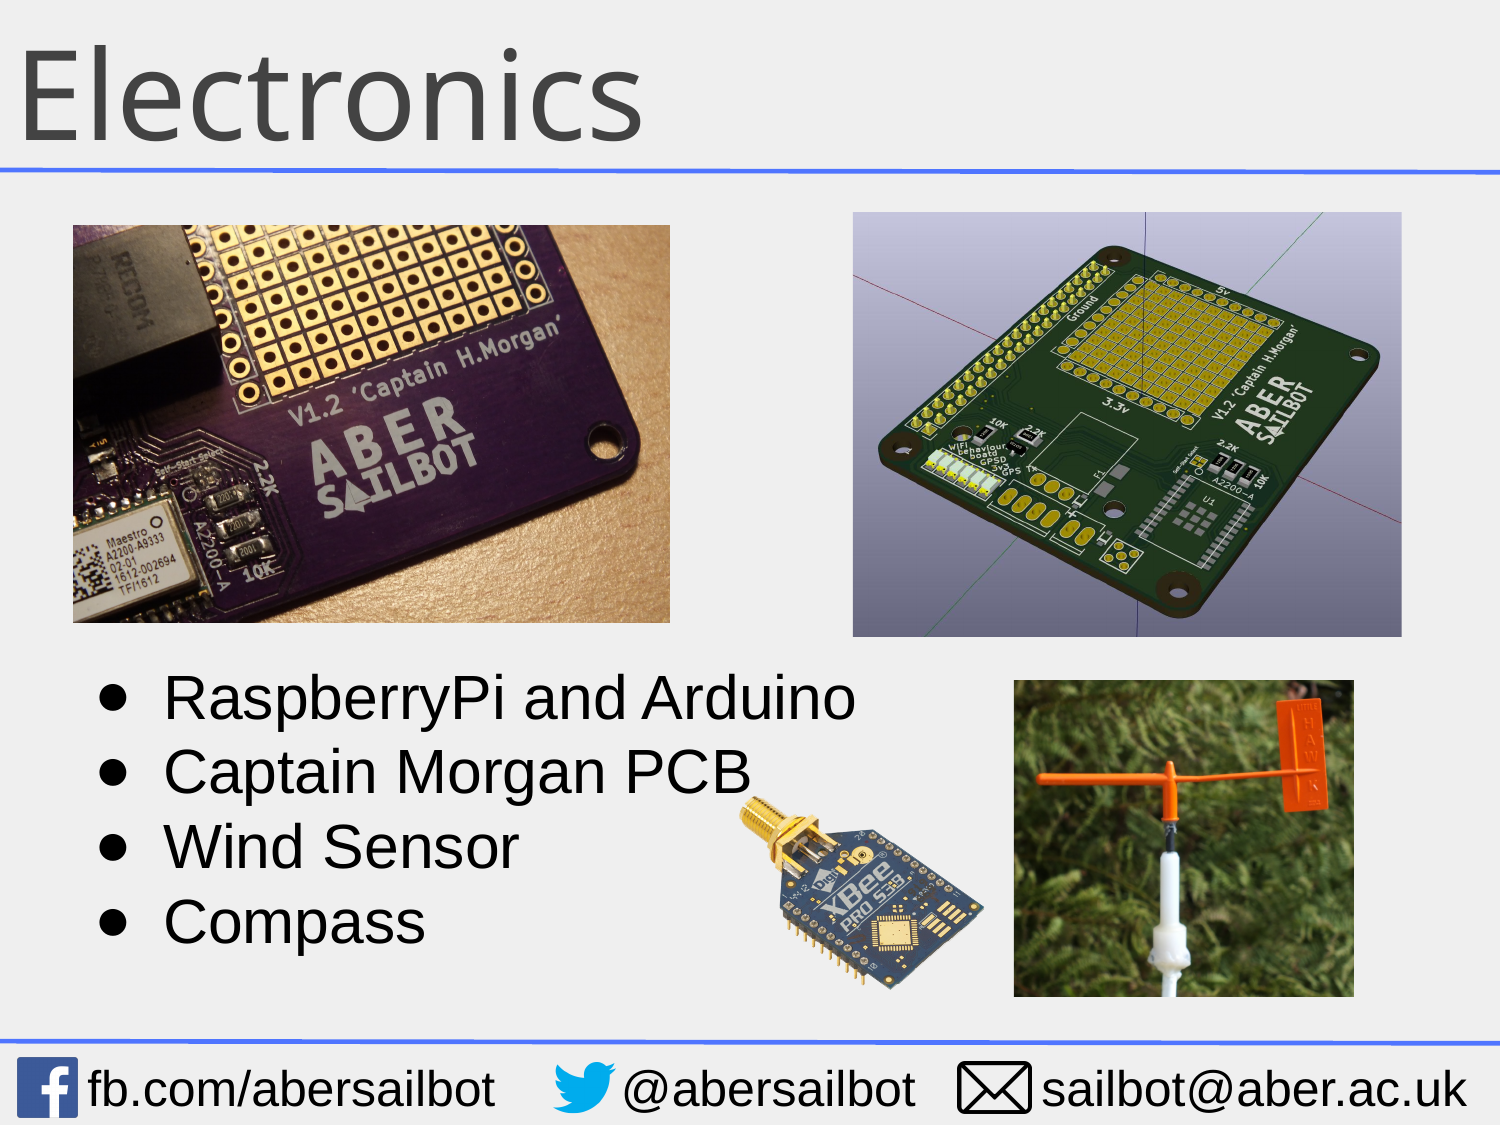

Electronics
RaspberryPi and Arduino
Captain Morgan PCB
Wind Sensor
Compass
 fb.com/abersailbot @abersailbot sailbot@aber.ac.uk